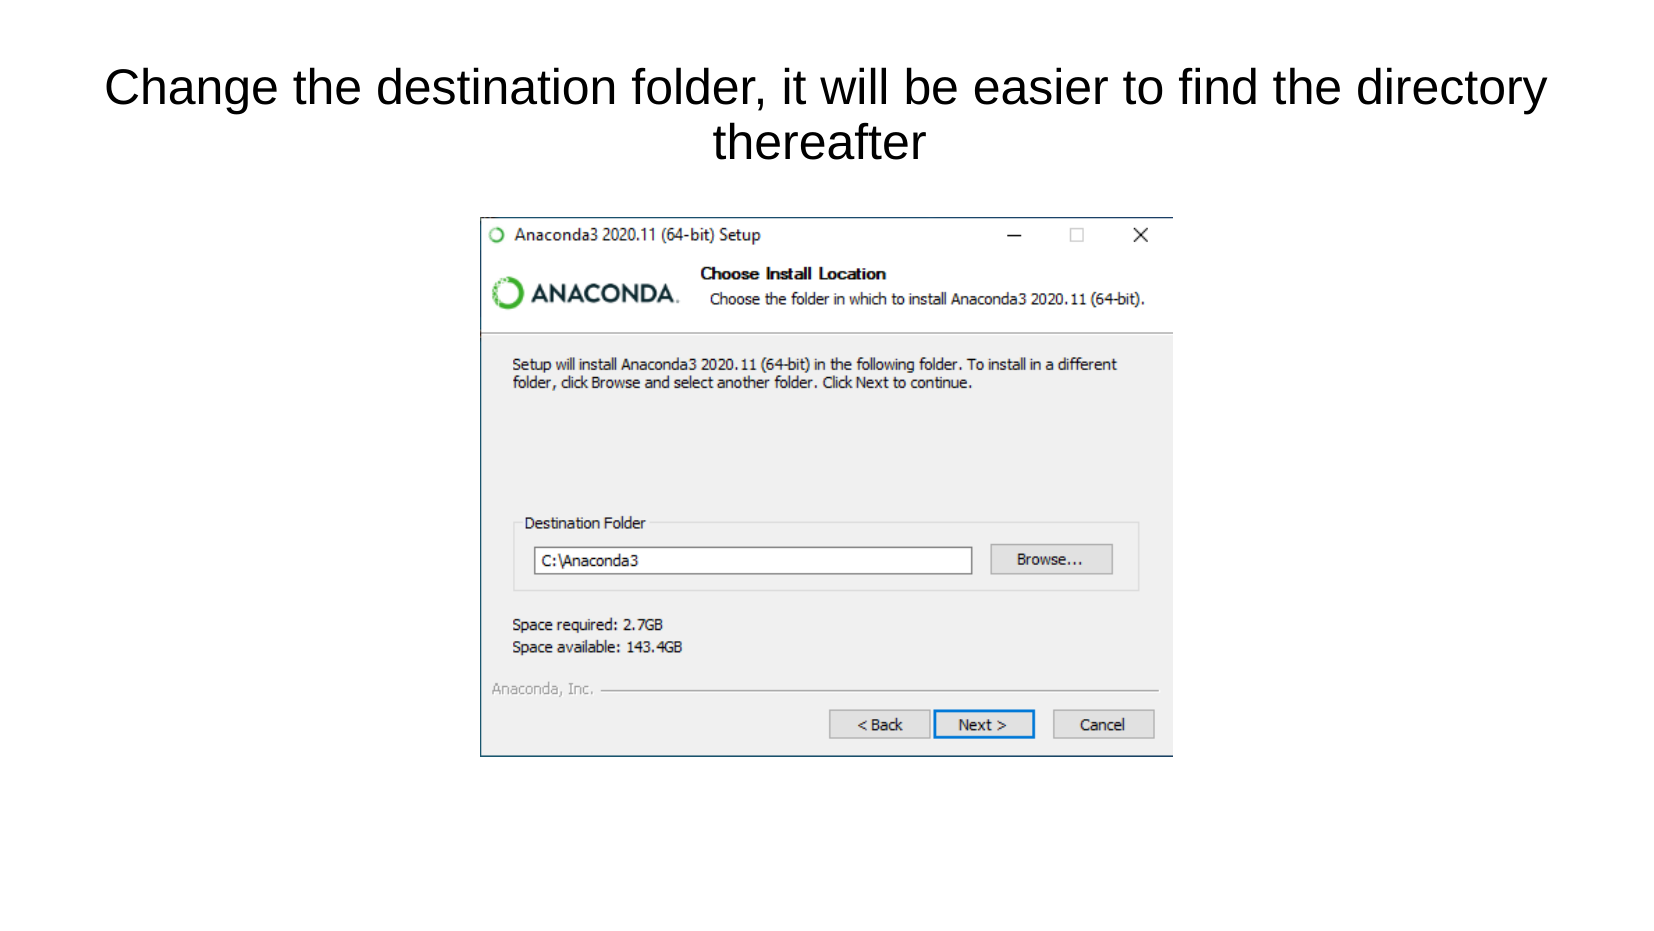

# Change the destination folder, it will be easier to find the directory thereafter